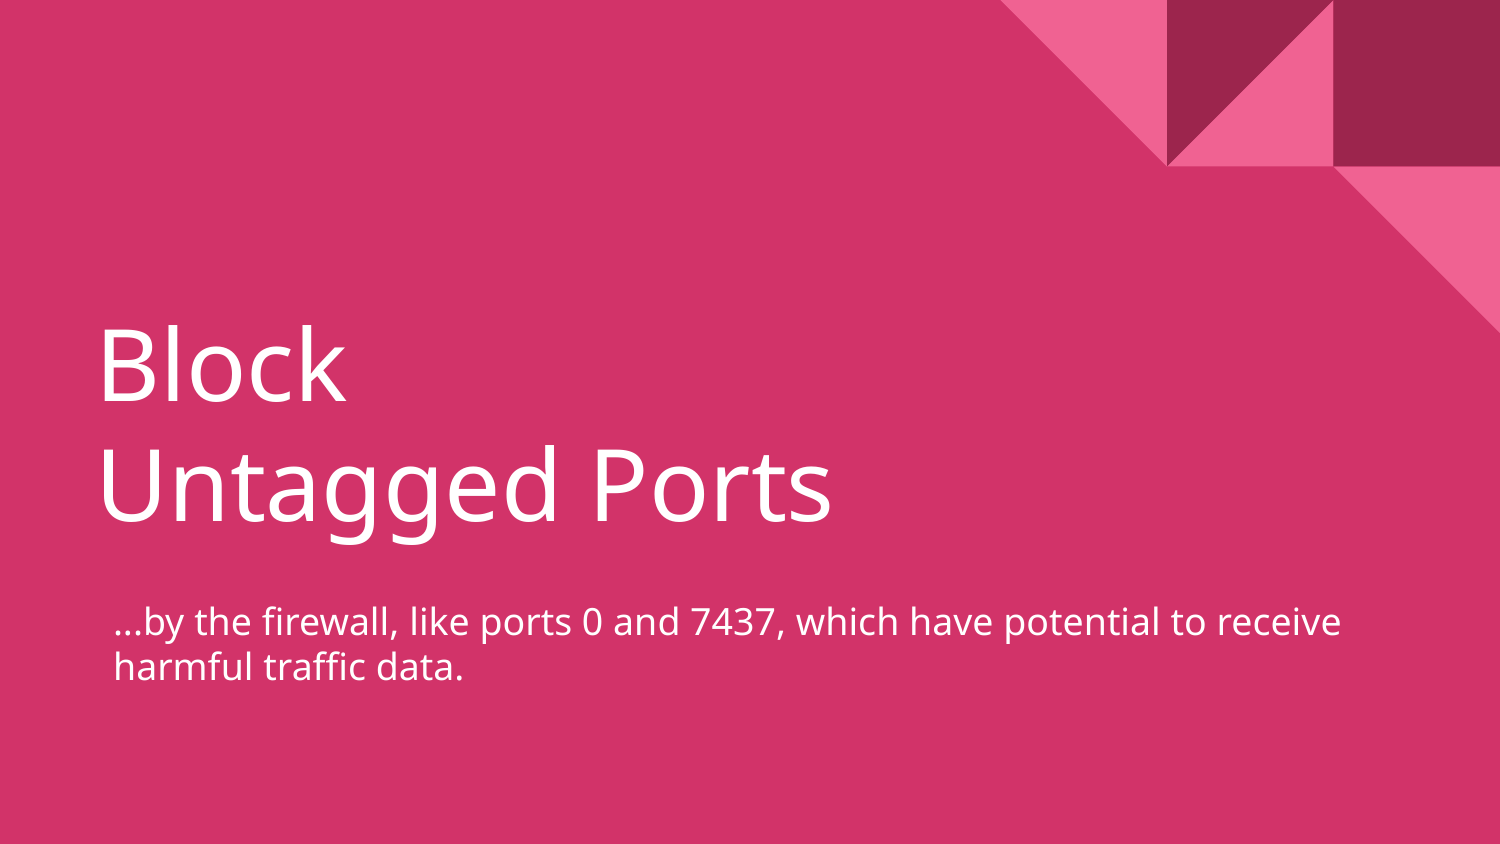

# Block Untagged Ports
...by the firewall, like ports 0 and 7437, which have potential to receive harmful traffic data.